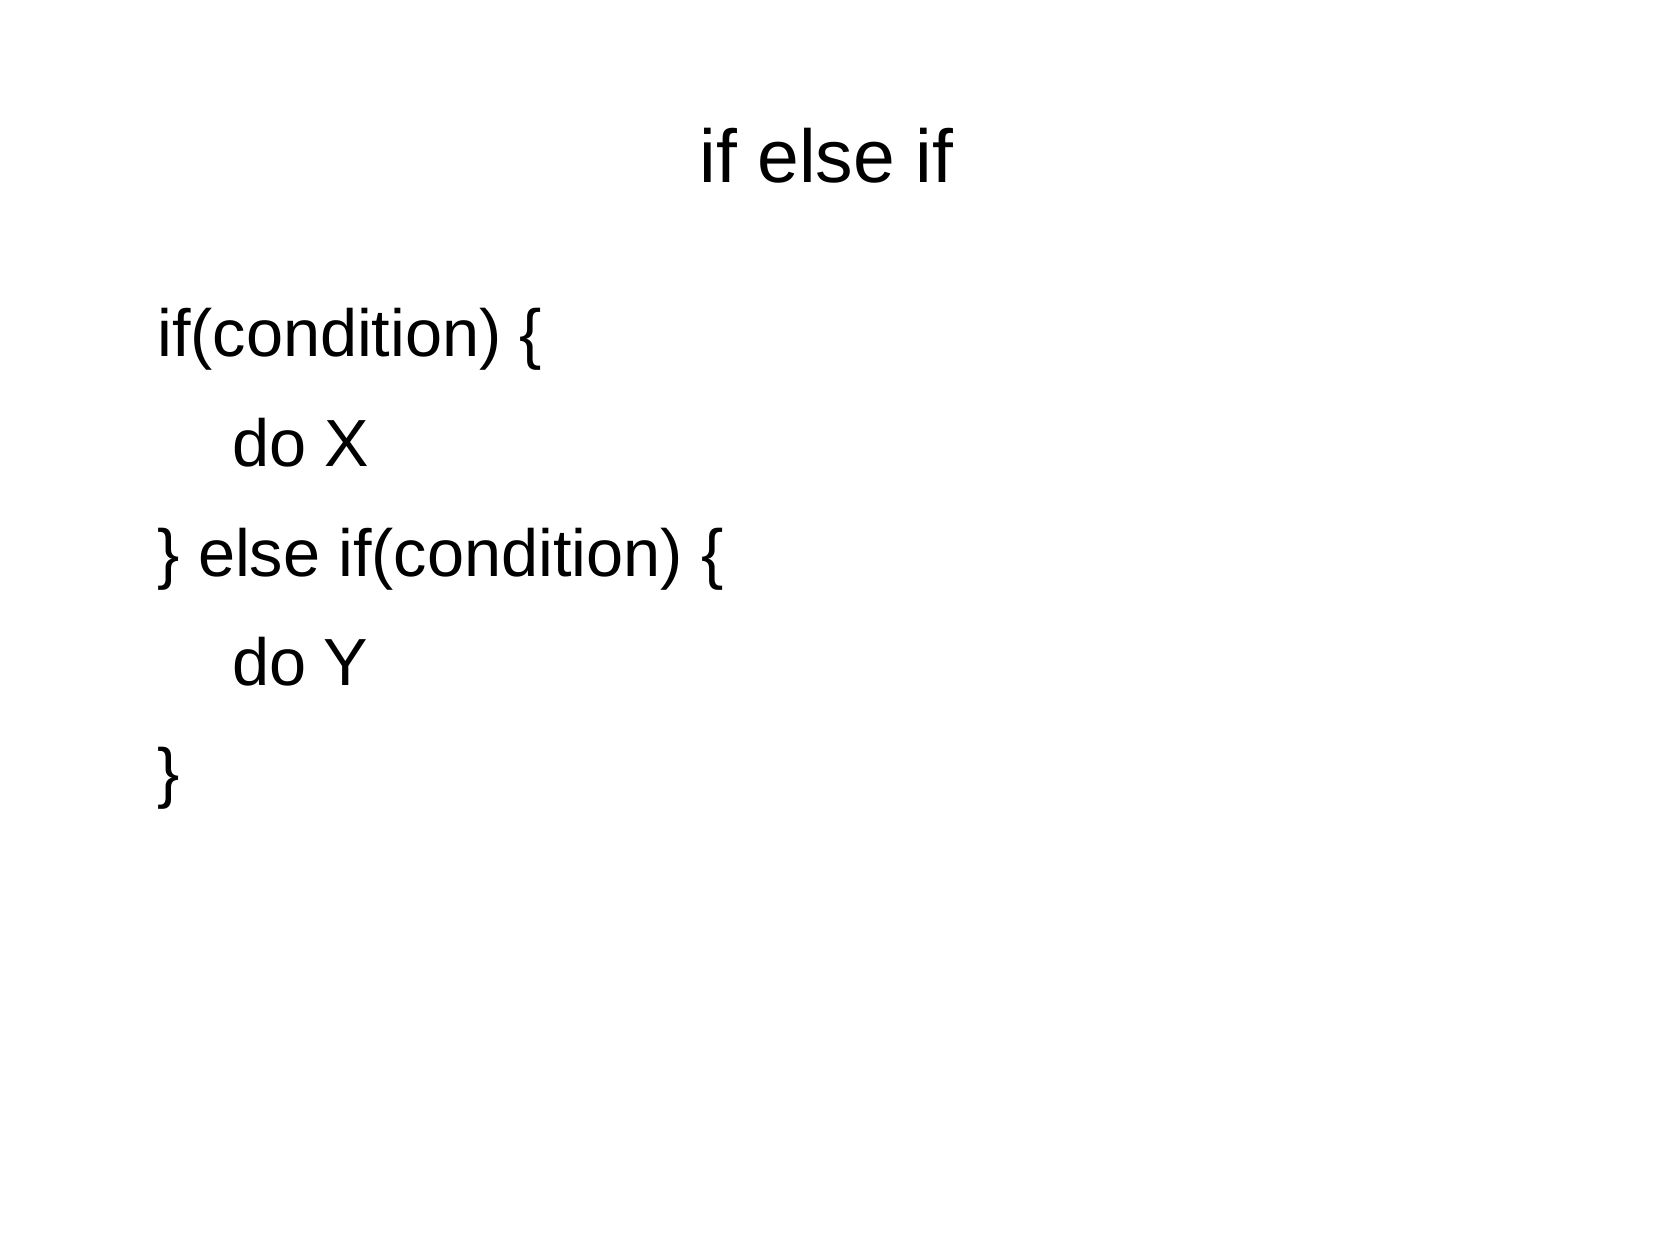

# if else if
	if(condition) {
		do X
	} else if(condition) {
		do Y
	}